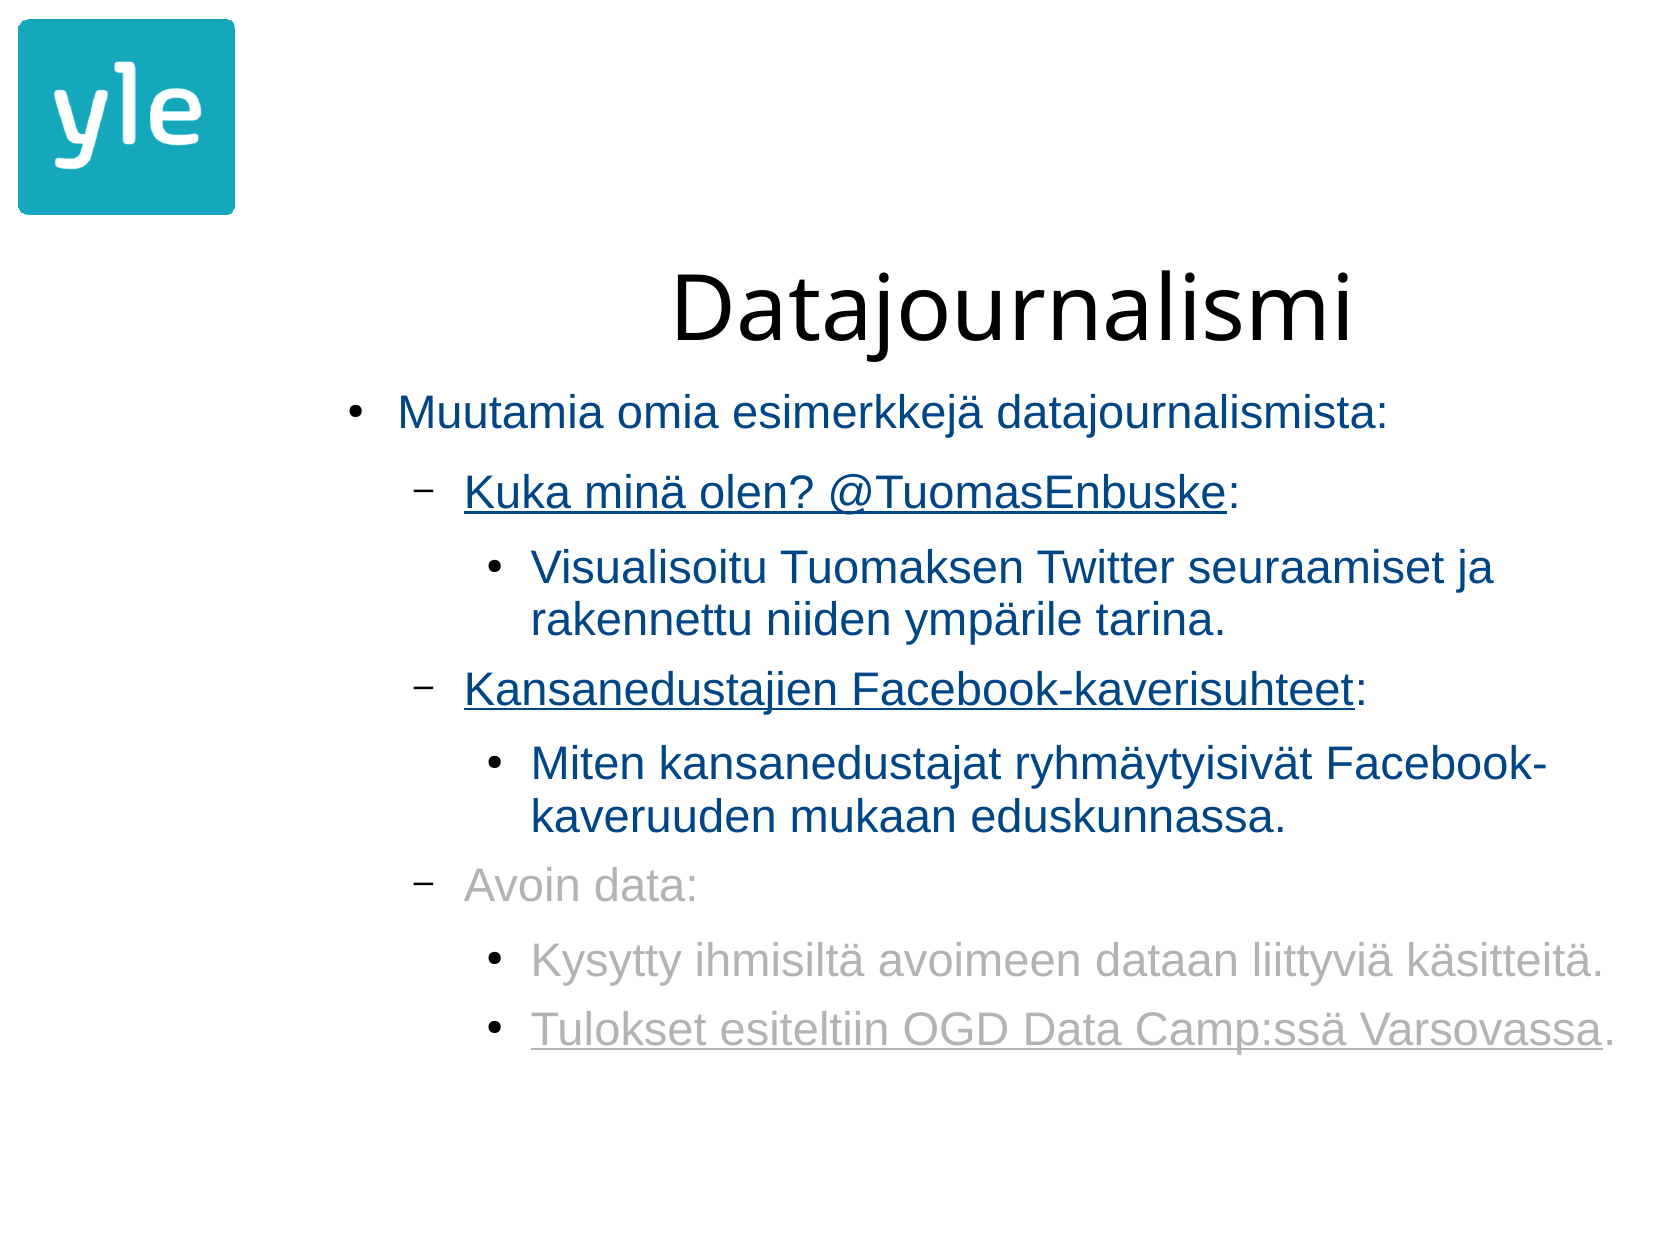

# Datajournalismi
Muutamia omia esimerkkejä datajournalismista:
Kuka minä olen? @TuomasEnbuske:
Visualisoitu Tuomaksen Twitter seuraamiset ja rakennettu niiden ympärile tarina.
Kansanedustajien Facebook-kaverisuhteet:
Miten kansanedustajat ryhmäytyisivät Facebook-kaveruuden mukaan eduskunnassa.
Avoin data:
Kysytty ihmisiltä avoimeen dataan liittyviä käsitteitä.
Tulokset esiteltiin OGD Data Camp:ssä Varsovassa.